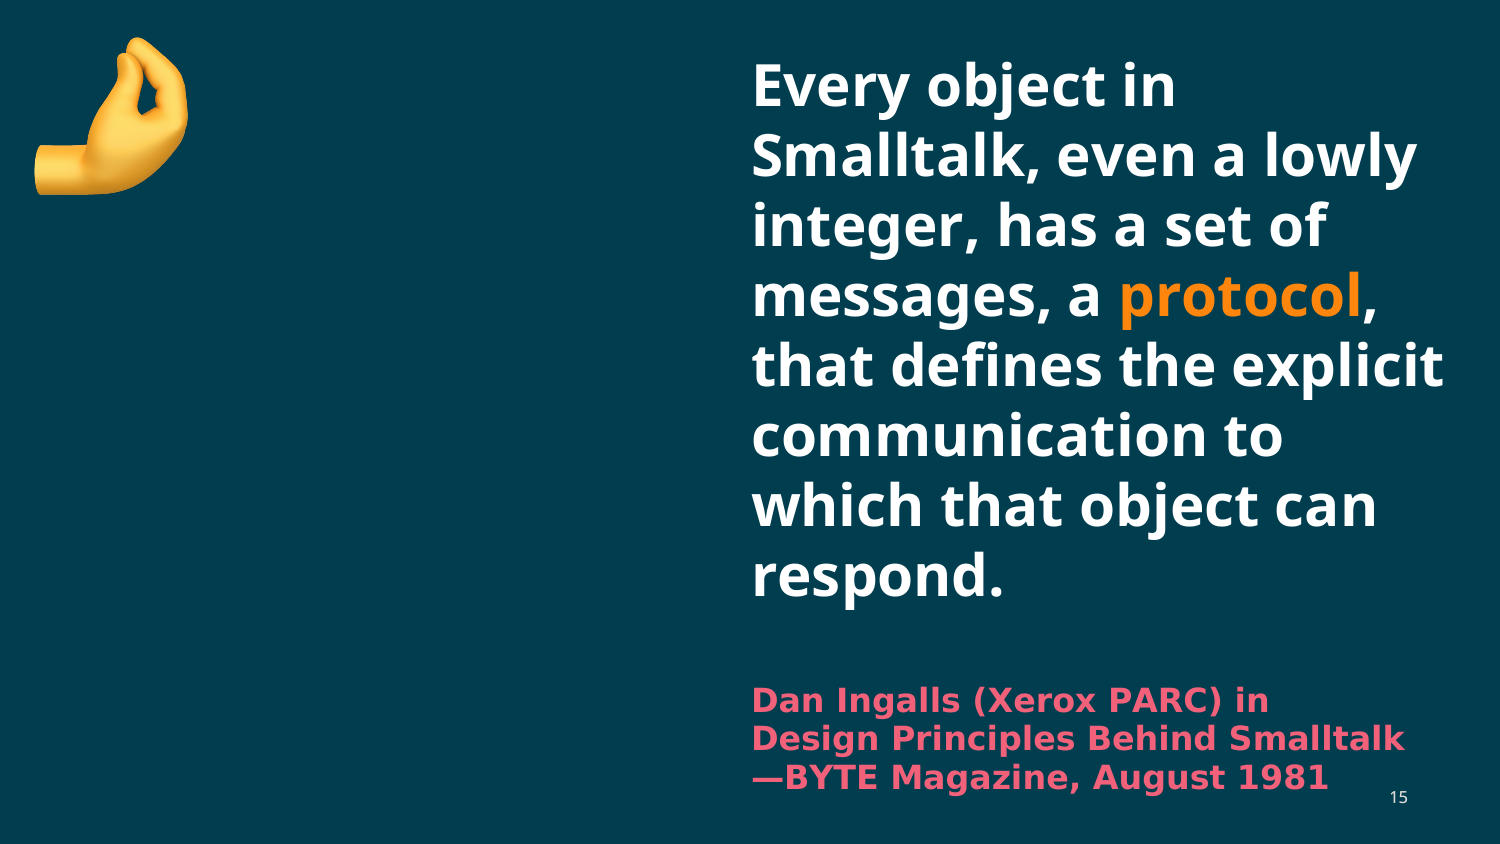

Every object in
Smalltalk, even a lowly
integer, has a set of
messages, a protocol,
that defines the explicit
communication to
which that object can
respond.
Dan Ingalls (Xerox PARC) in
Design Principles Behind Smalltalk
—BYTE Magazine, August 1981
15
15